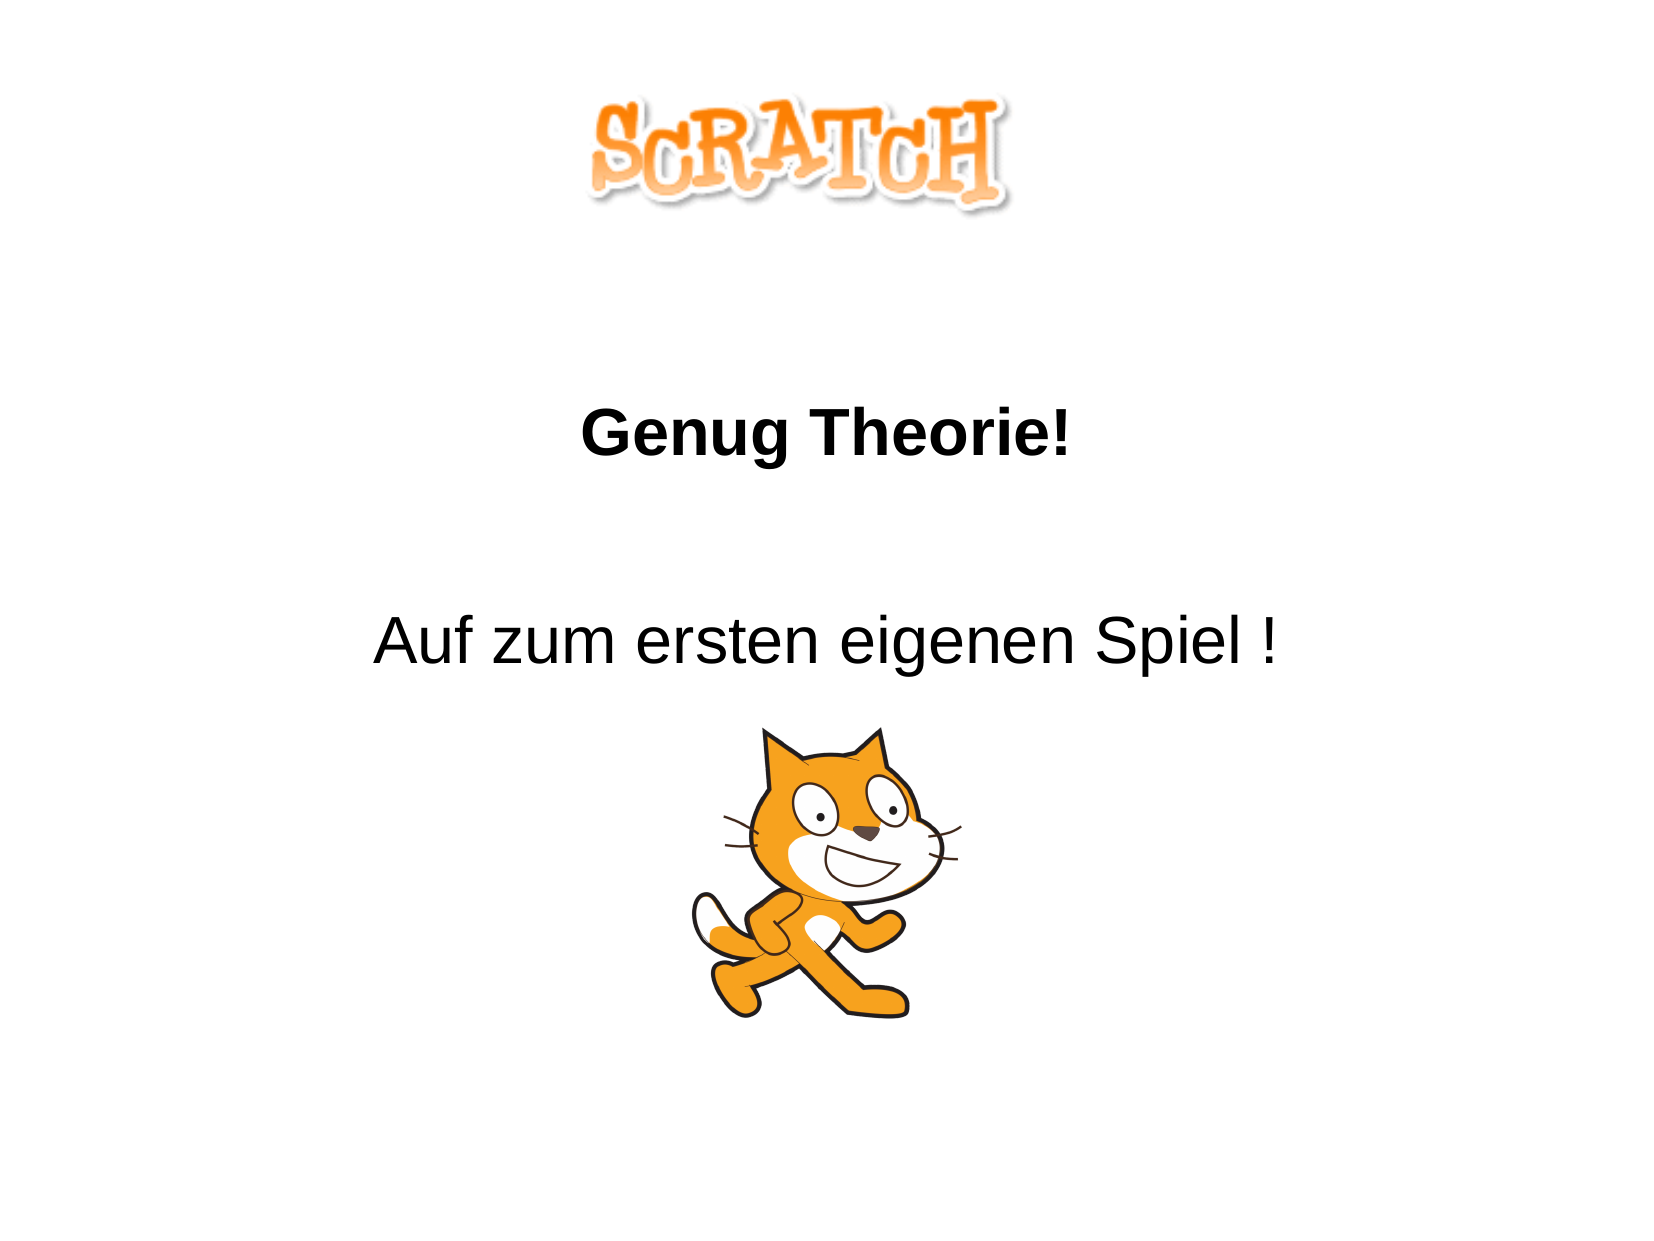

# Genug Theorie!
Auf zum ersten eigenen Spiel !